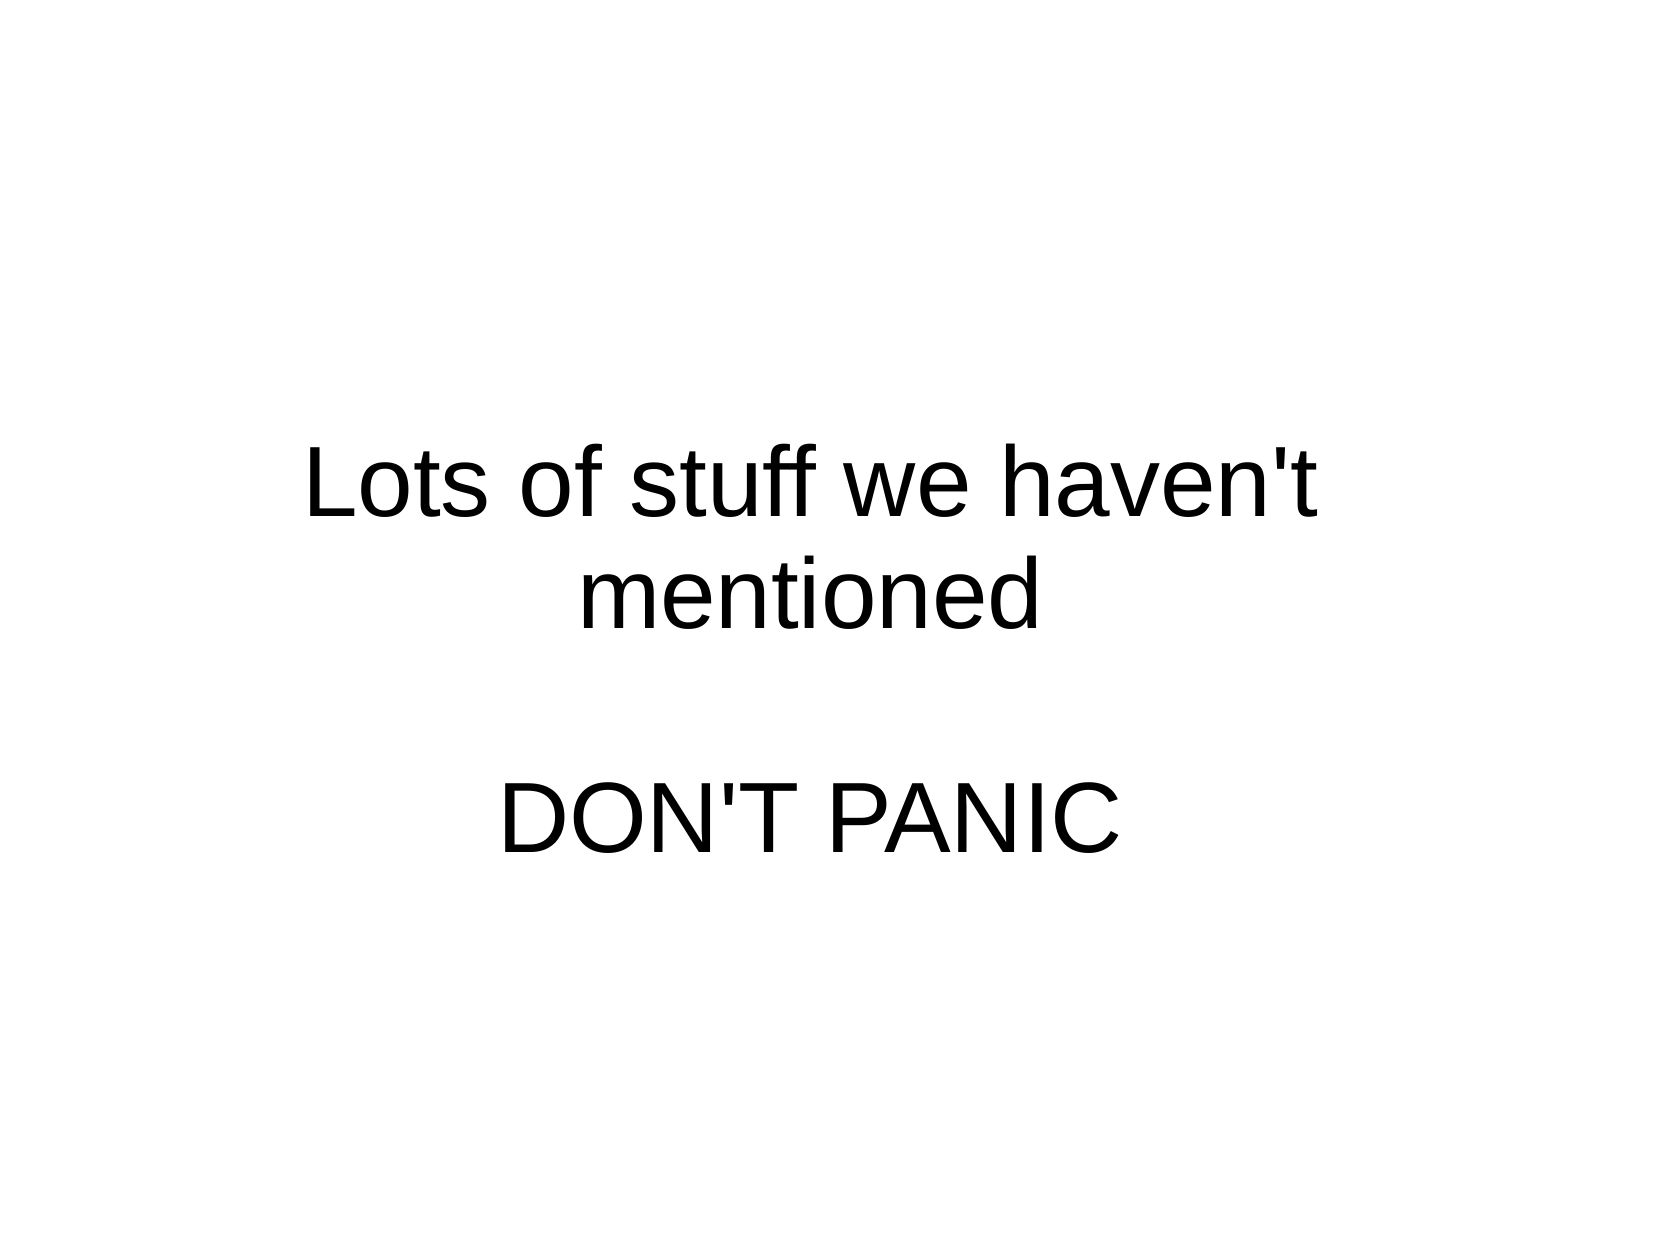

Lots of stuff we haven't mentioned
DON'T PANIC